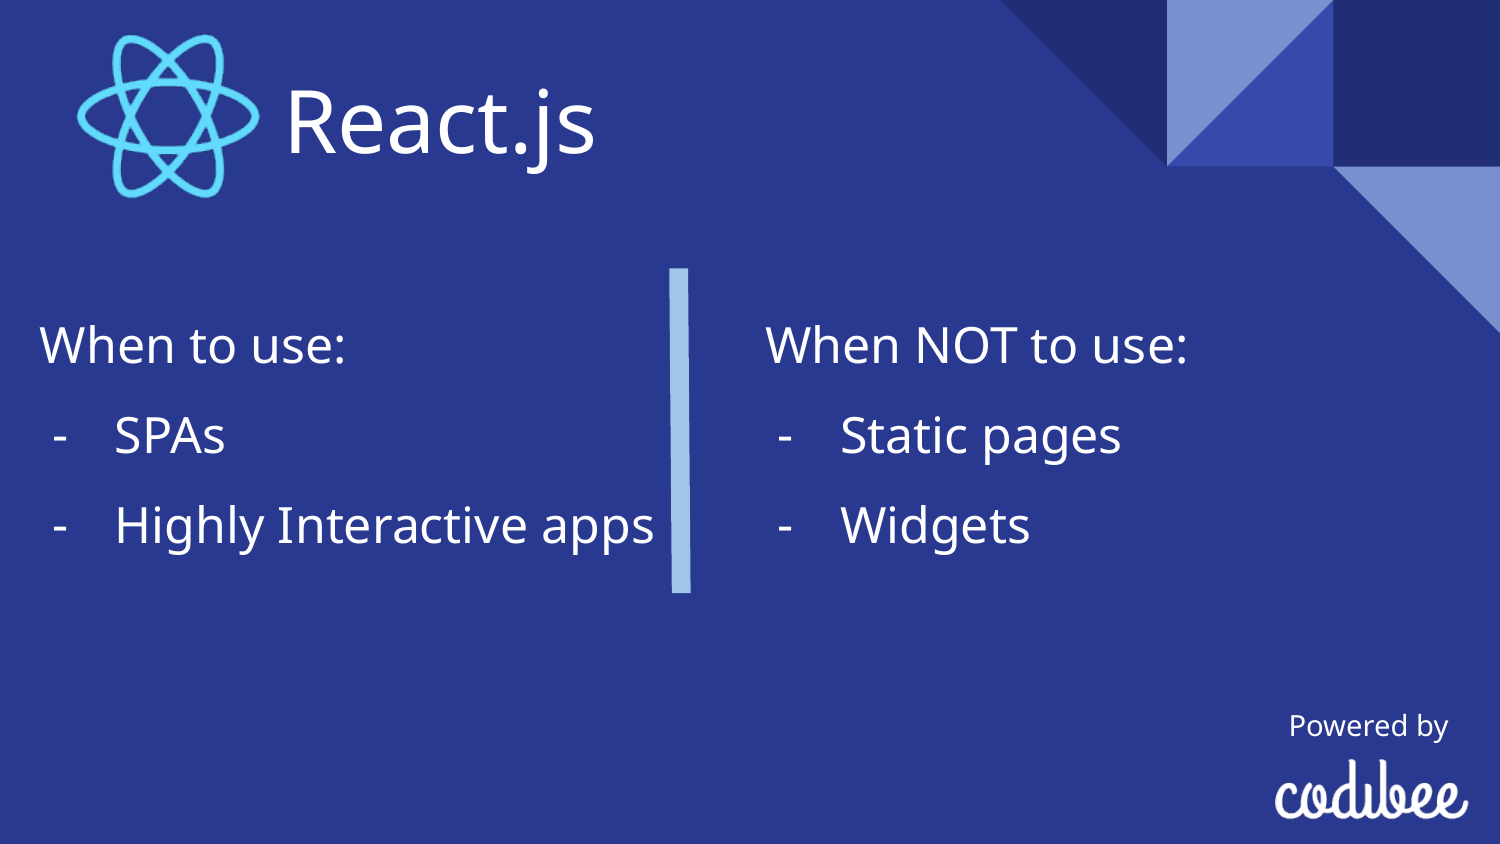

# React.js
When to use:
SPAs
Highly Interactive apps
When NOT to use:
Static pages
Widgets
Powered by